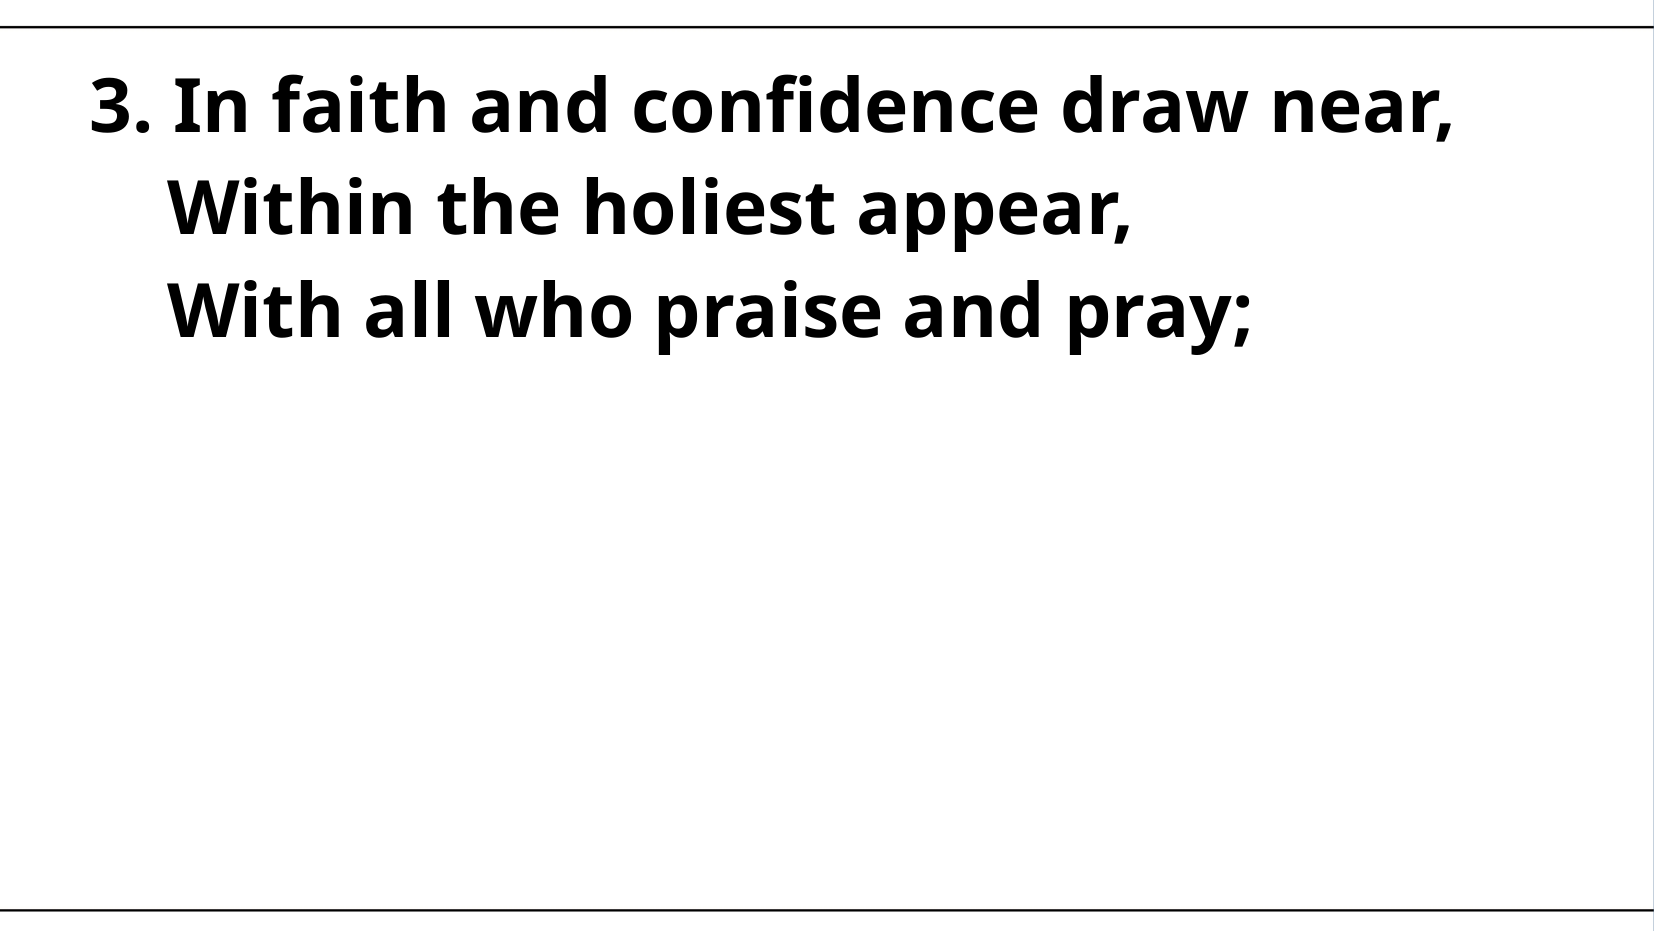

3. In faith and confidence draw near,
 Within the holiest appear,
 With all who praise and pray;